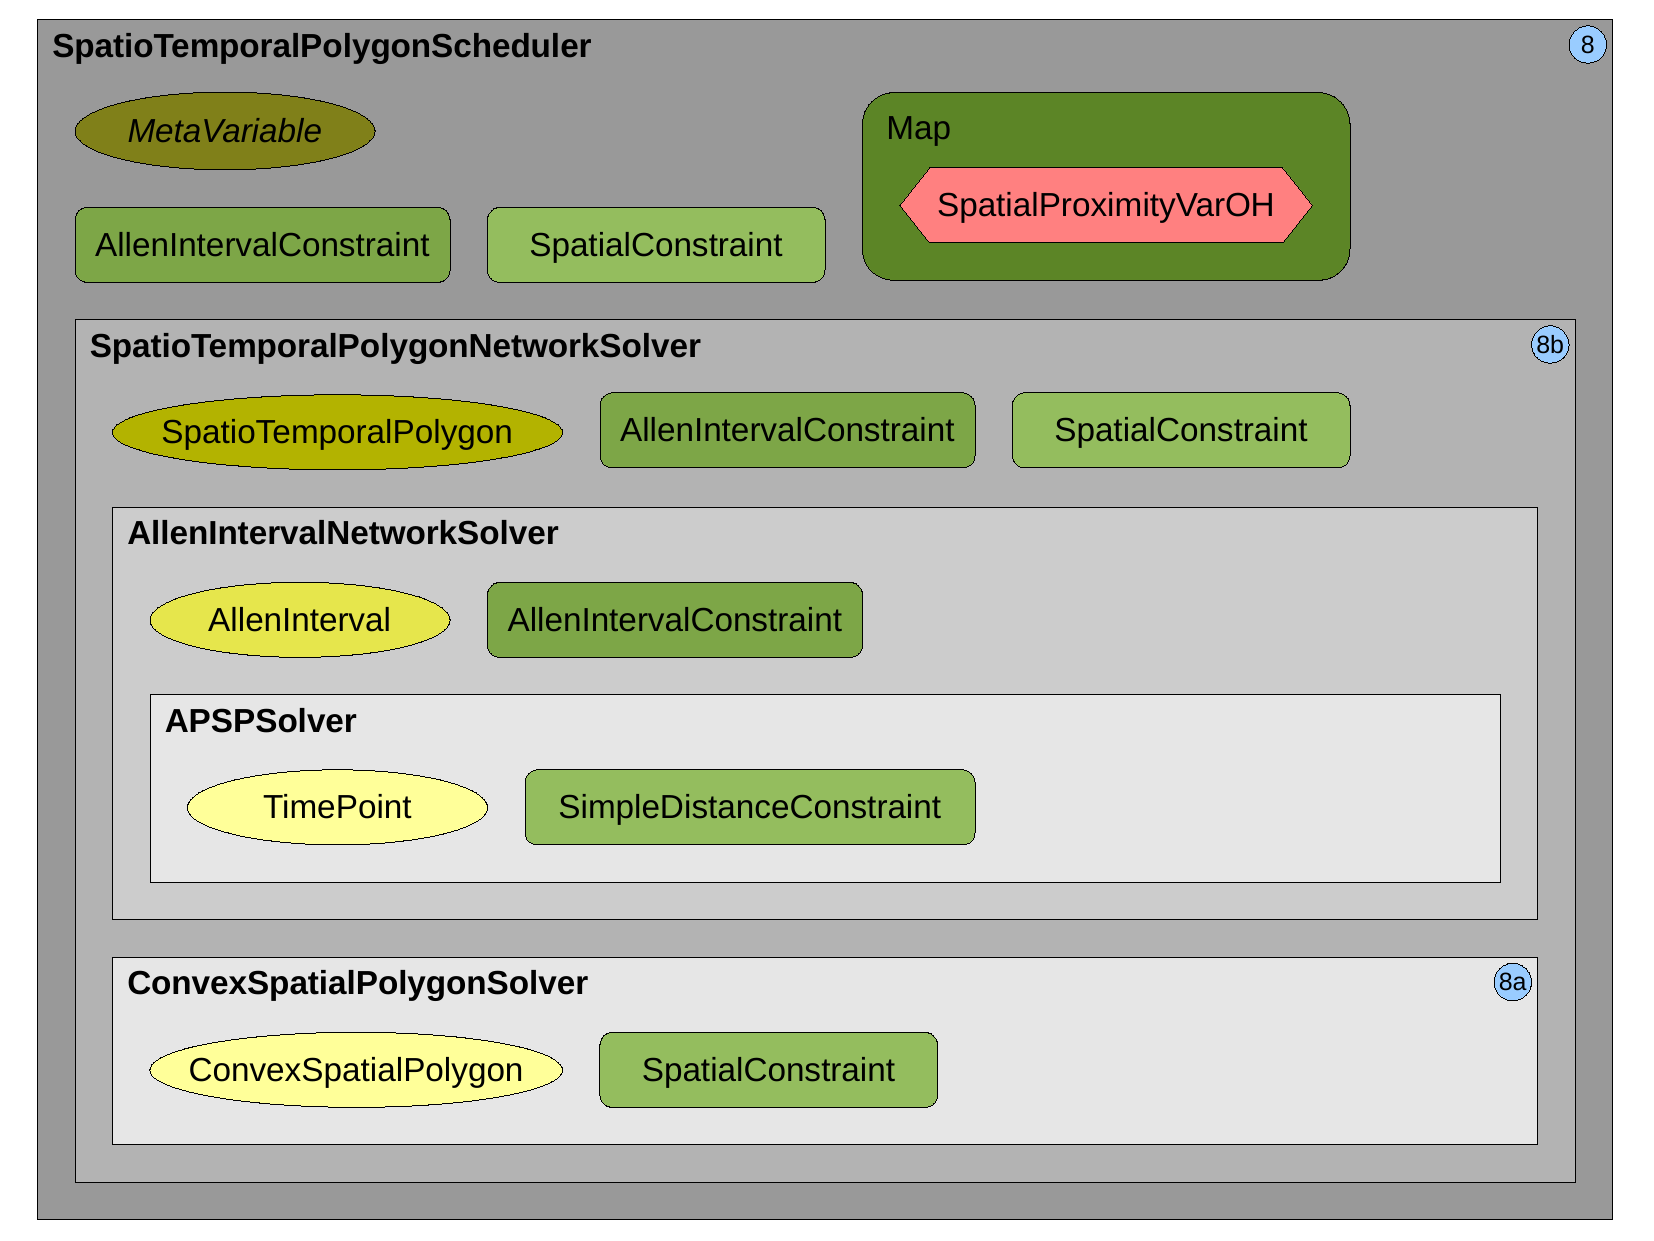

SpatioTemporalPolygonScheduler
8
MetaVariable
Map
SpatialProximityVarOH
AllenIntervalConstraint
SpatialConstraint
SpatioTemporalPolygonNetworkSolver
8b
AllenIntervalConstraint
SpatialConstraint
SpatioTemporalPolygon
AllenIntervalNetworkSolver
AllenInterval
AllenIntervalConstraint
APSPSolver
TimePoint
SimpleDistanceConstraint
ConvexSpatialPolygonSolver
8a
ConvexSpatialPolygon
SpatialConstraint